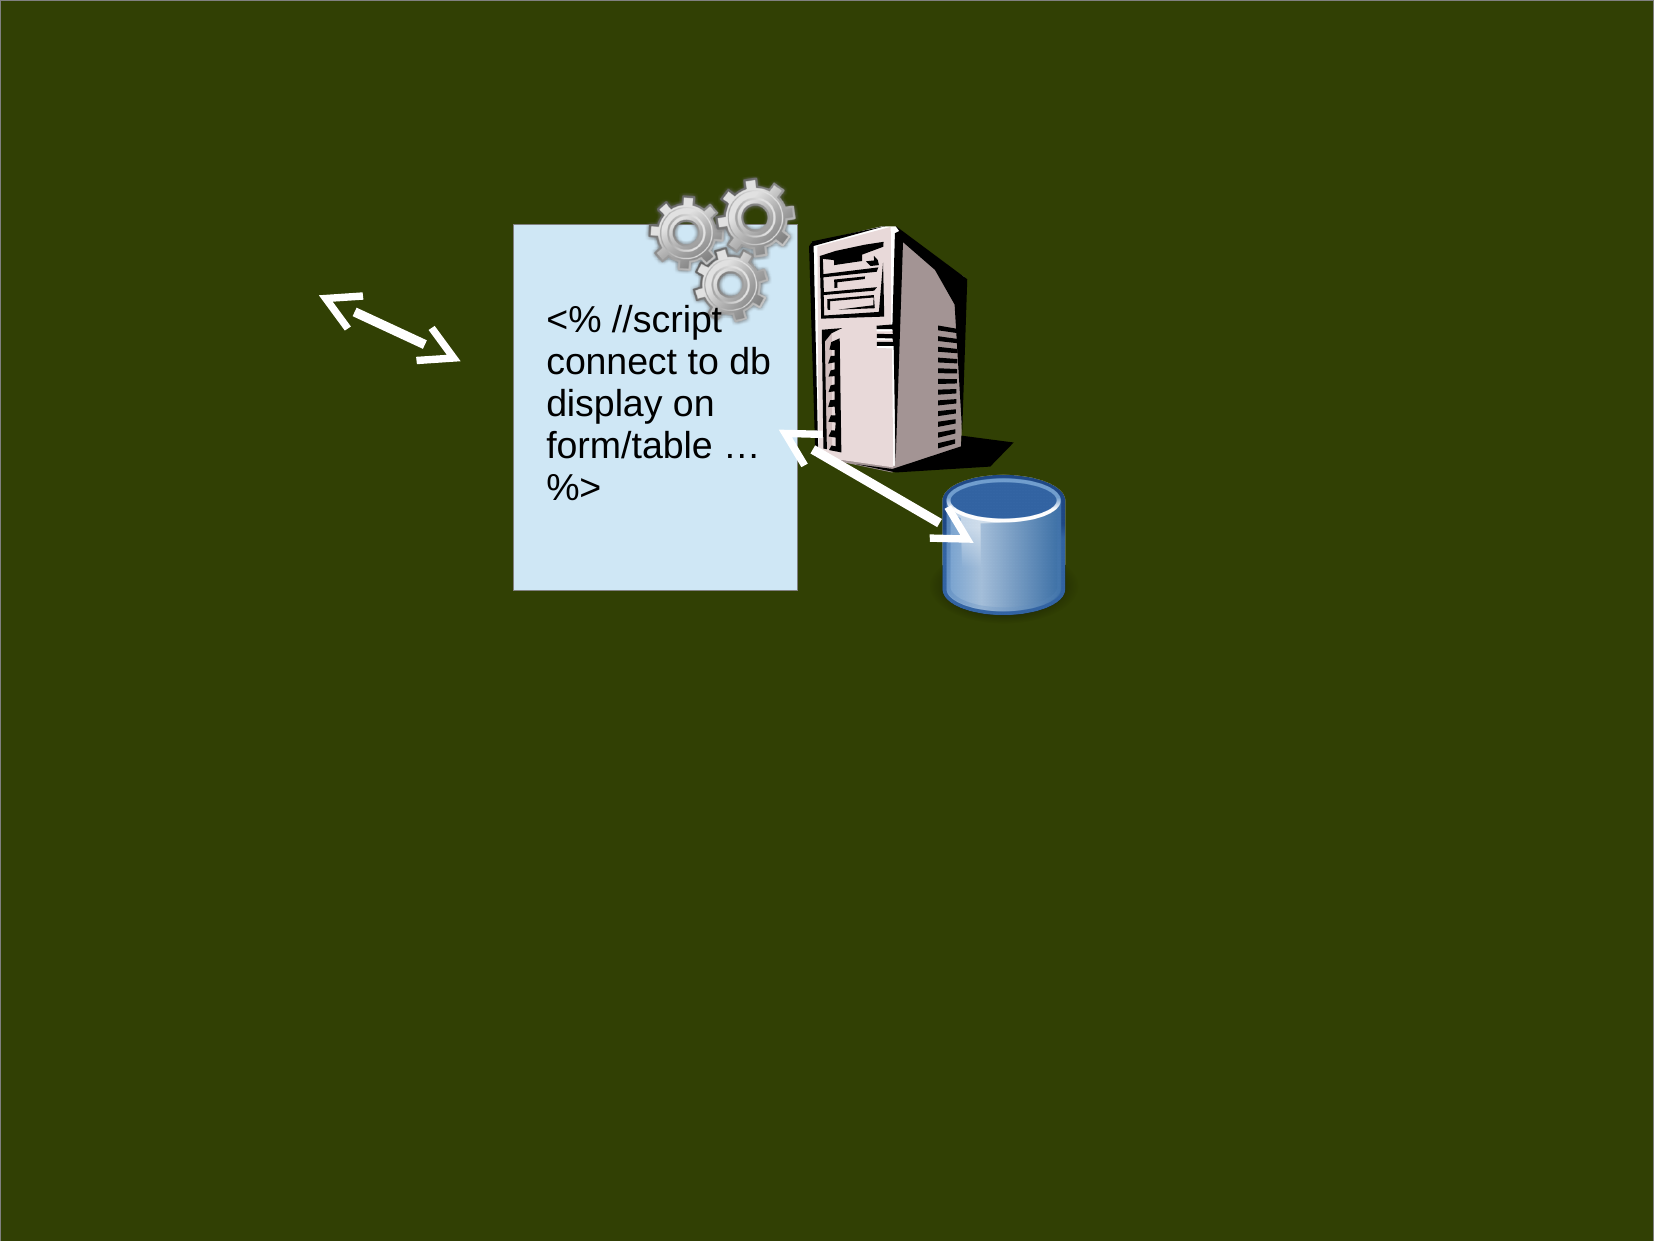

<% //script
connect to db
display on form/table …
%>